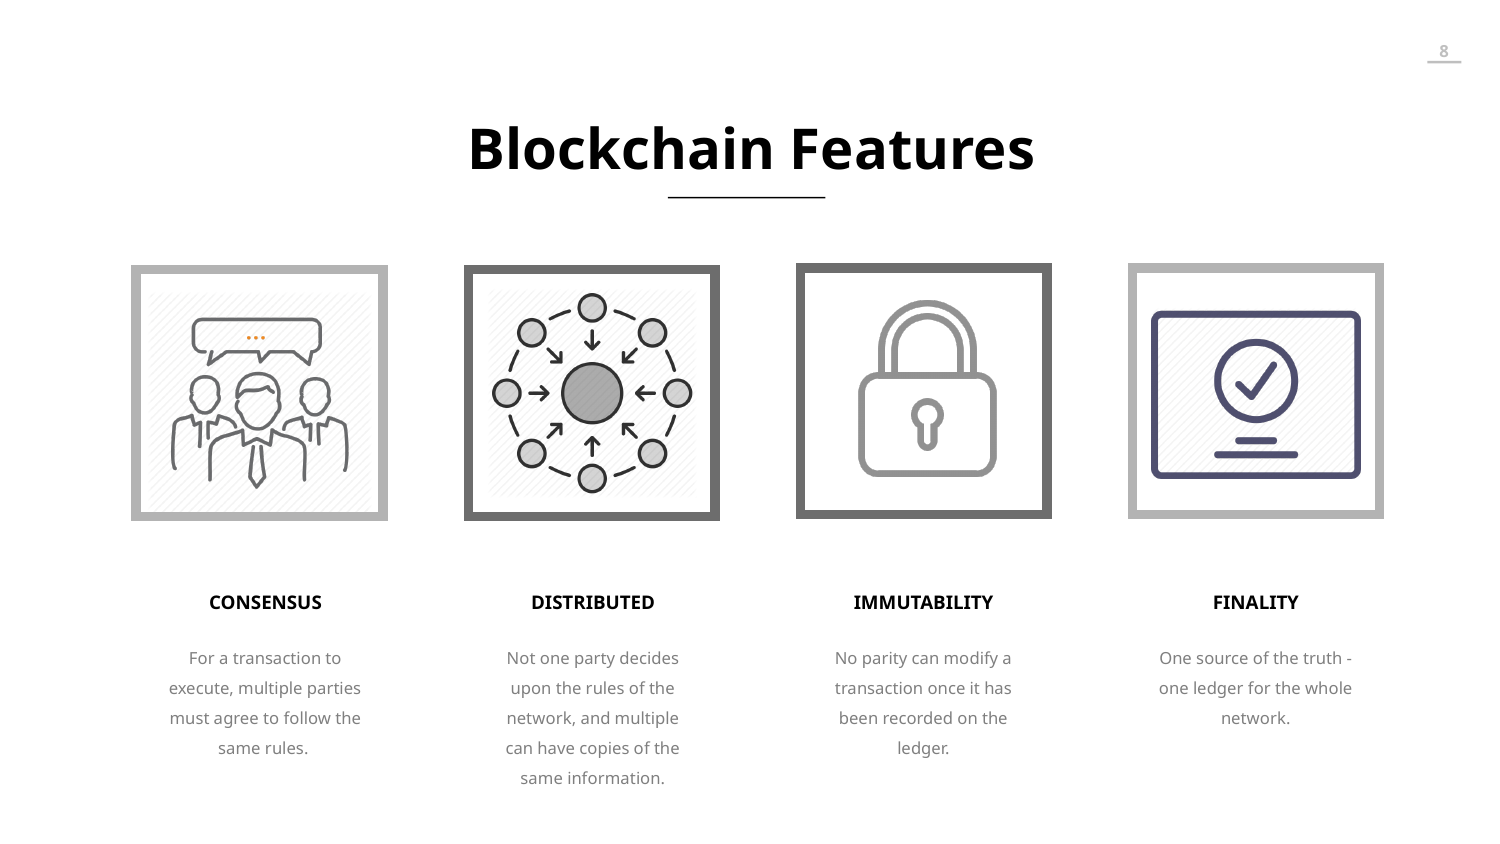

Blockchain Features
CONSENSUS
DISTRIBUTED
IMMUTABILITY
FINALITY
For a transaction to execute, multiple parties must agree to follow the same rules.
Not one party decides upon the rules of the network, and multiple can have copies of the same information.
No parity can modify a transaction once it has been recorded on the ledger.
One source of the truth - one ledger for the whole network.